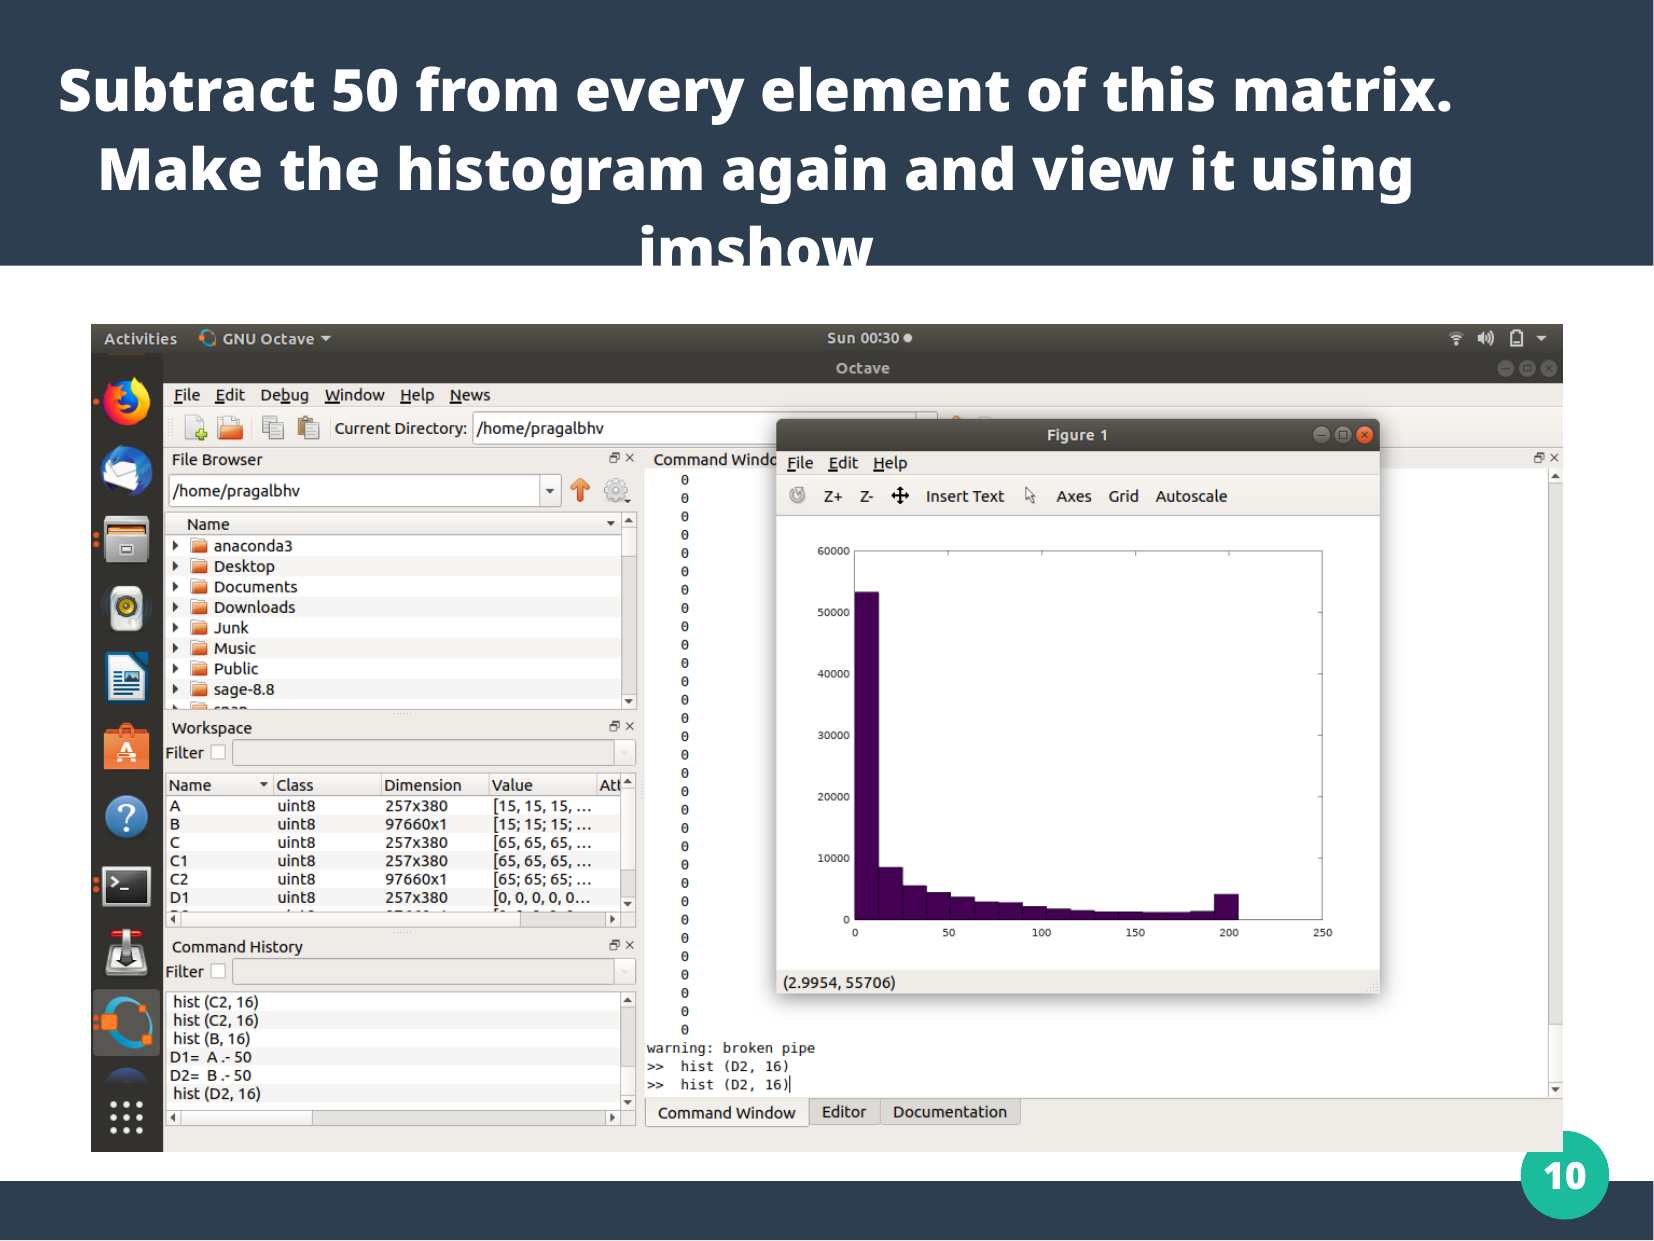

# Subtract 50 from every element of this matrix. Make the histogram again and view it using imshow
10